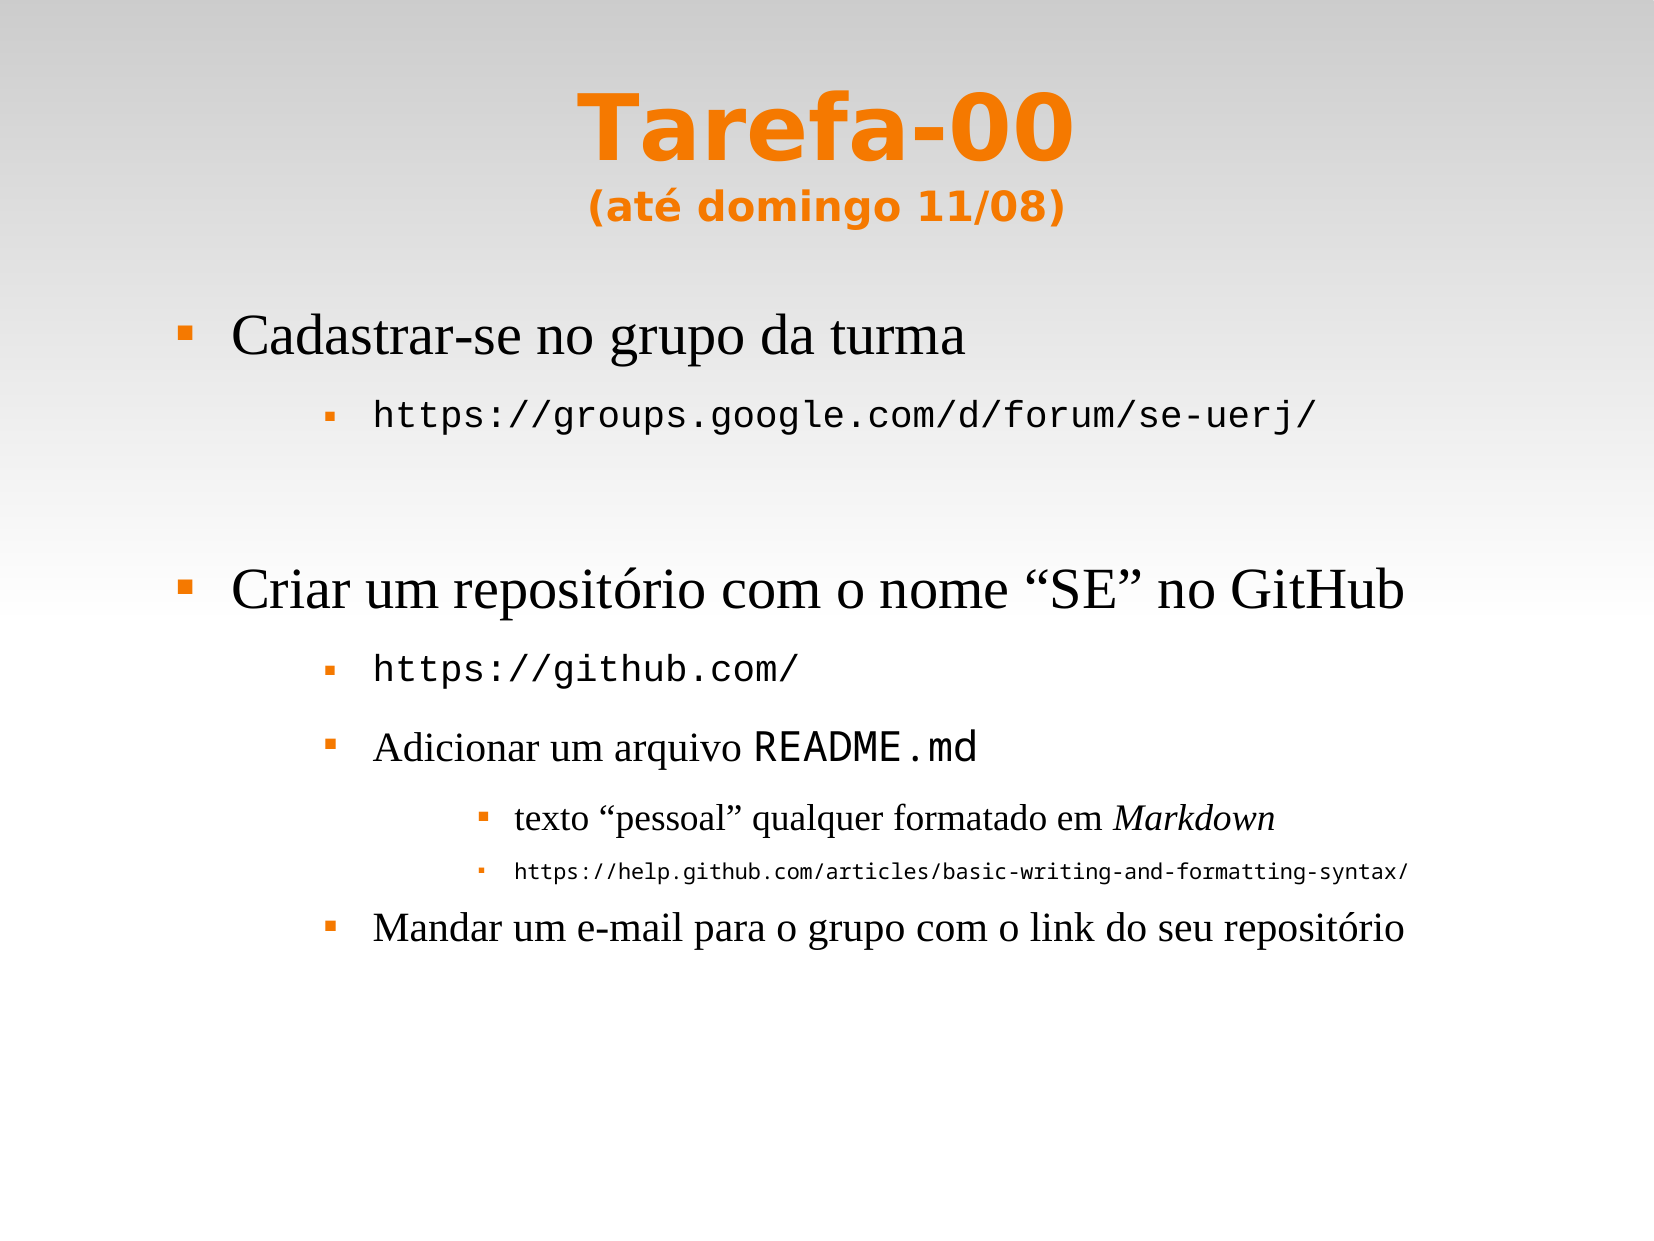

Tarefa-00
(até domingo 11/08)
# Cadastrar-se no grupo da turma
https://groups.google.com/d/forum/se-uerj/
Criar um repositório com o nome “SE” no GitHub
https://github.com/
Adicionar um arquivo README.md
texto “pessoal” qualquer formatado em Markdown
https://help.github.com/articles/basic-writing-and-formatting-syntax/
Mandar um e-mail para o grupo com o link do seu repositório